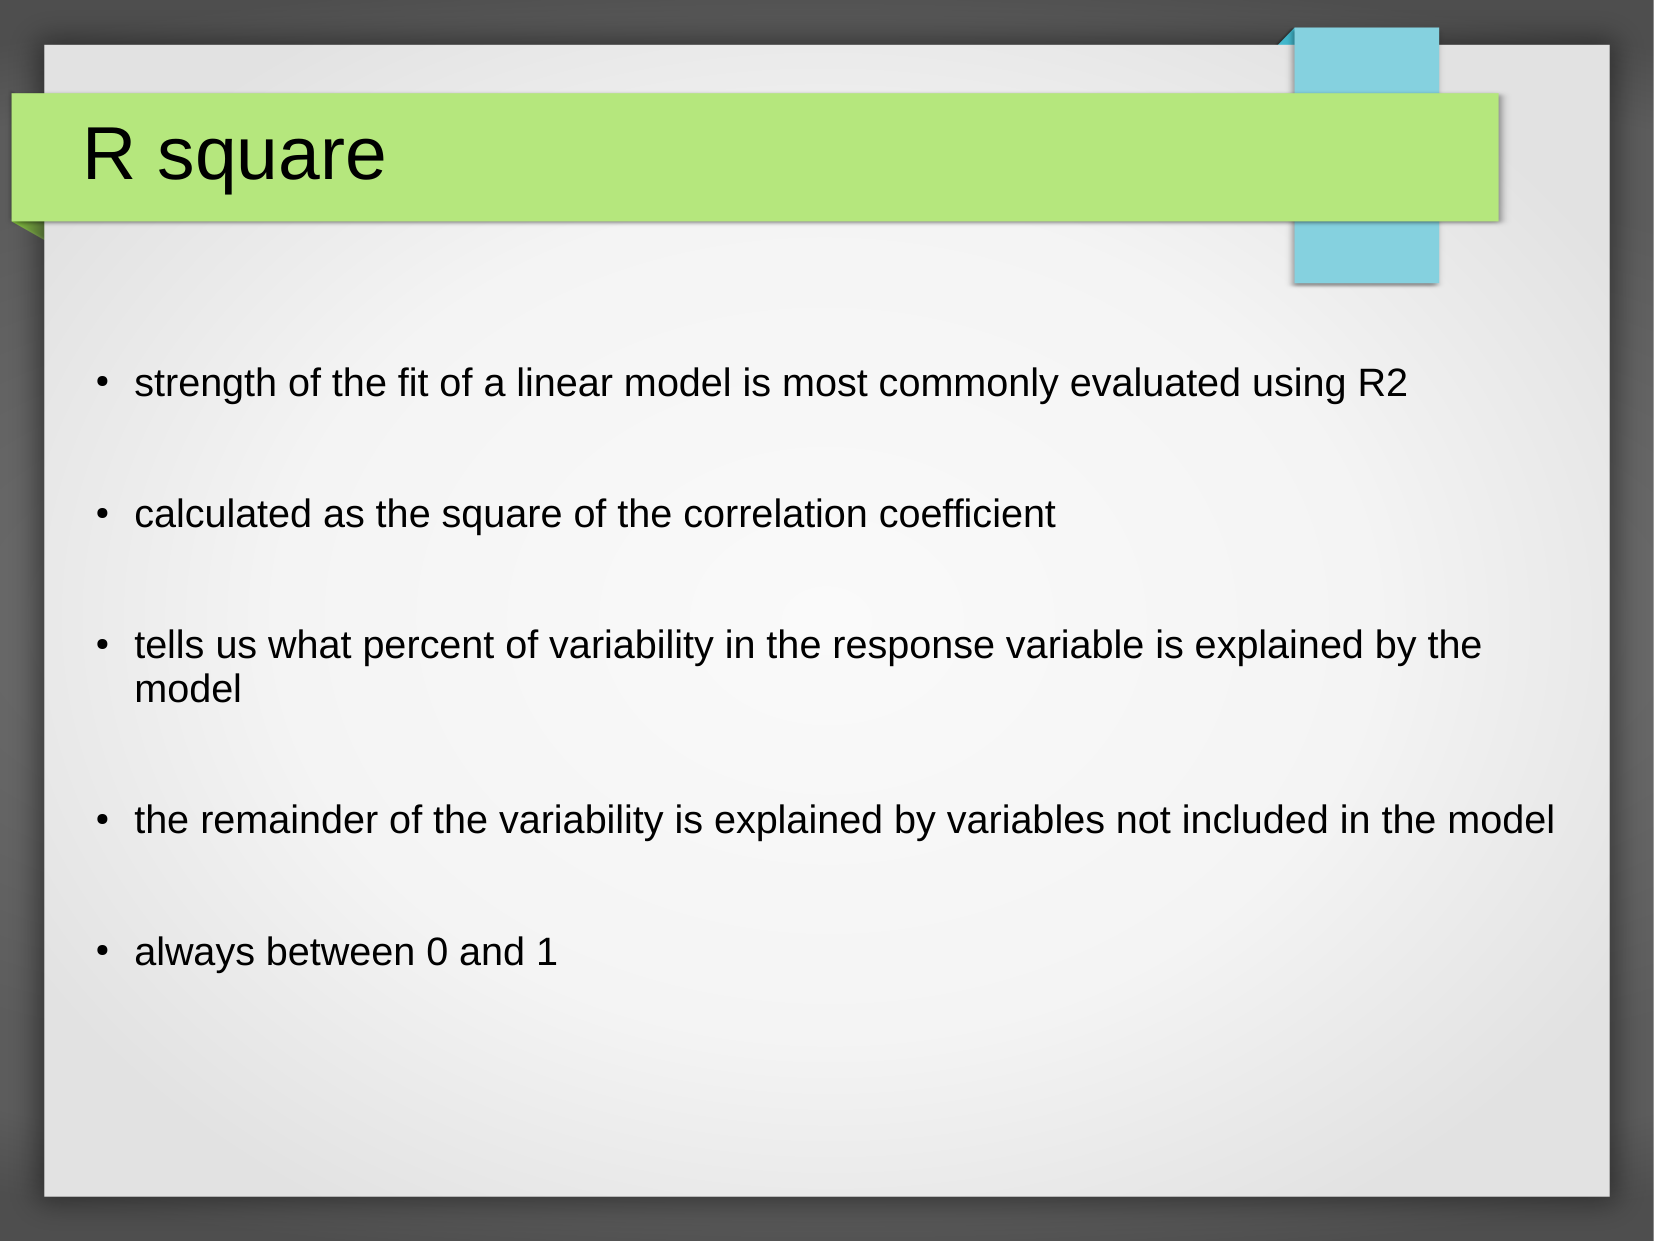

# R square
strength of the fit of a linear model is most commonly evaluated using R2
calculated as the square of the correlation coefficient
tells us what percent of variability in the response variable is explained by the model
the remainder of the variability is explained by variables not included in the model
always between 0 and 1